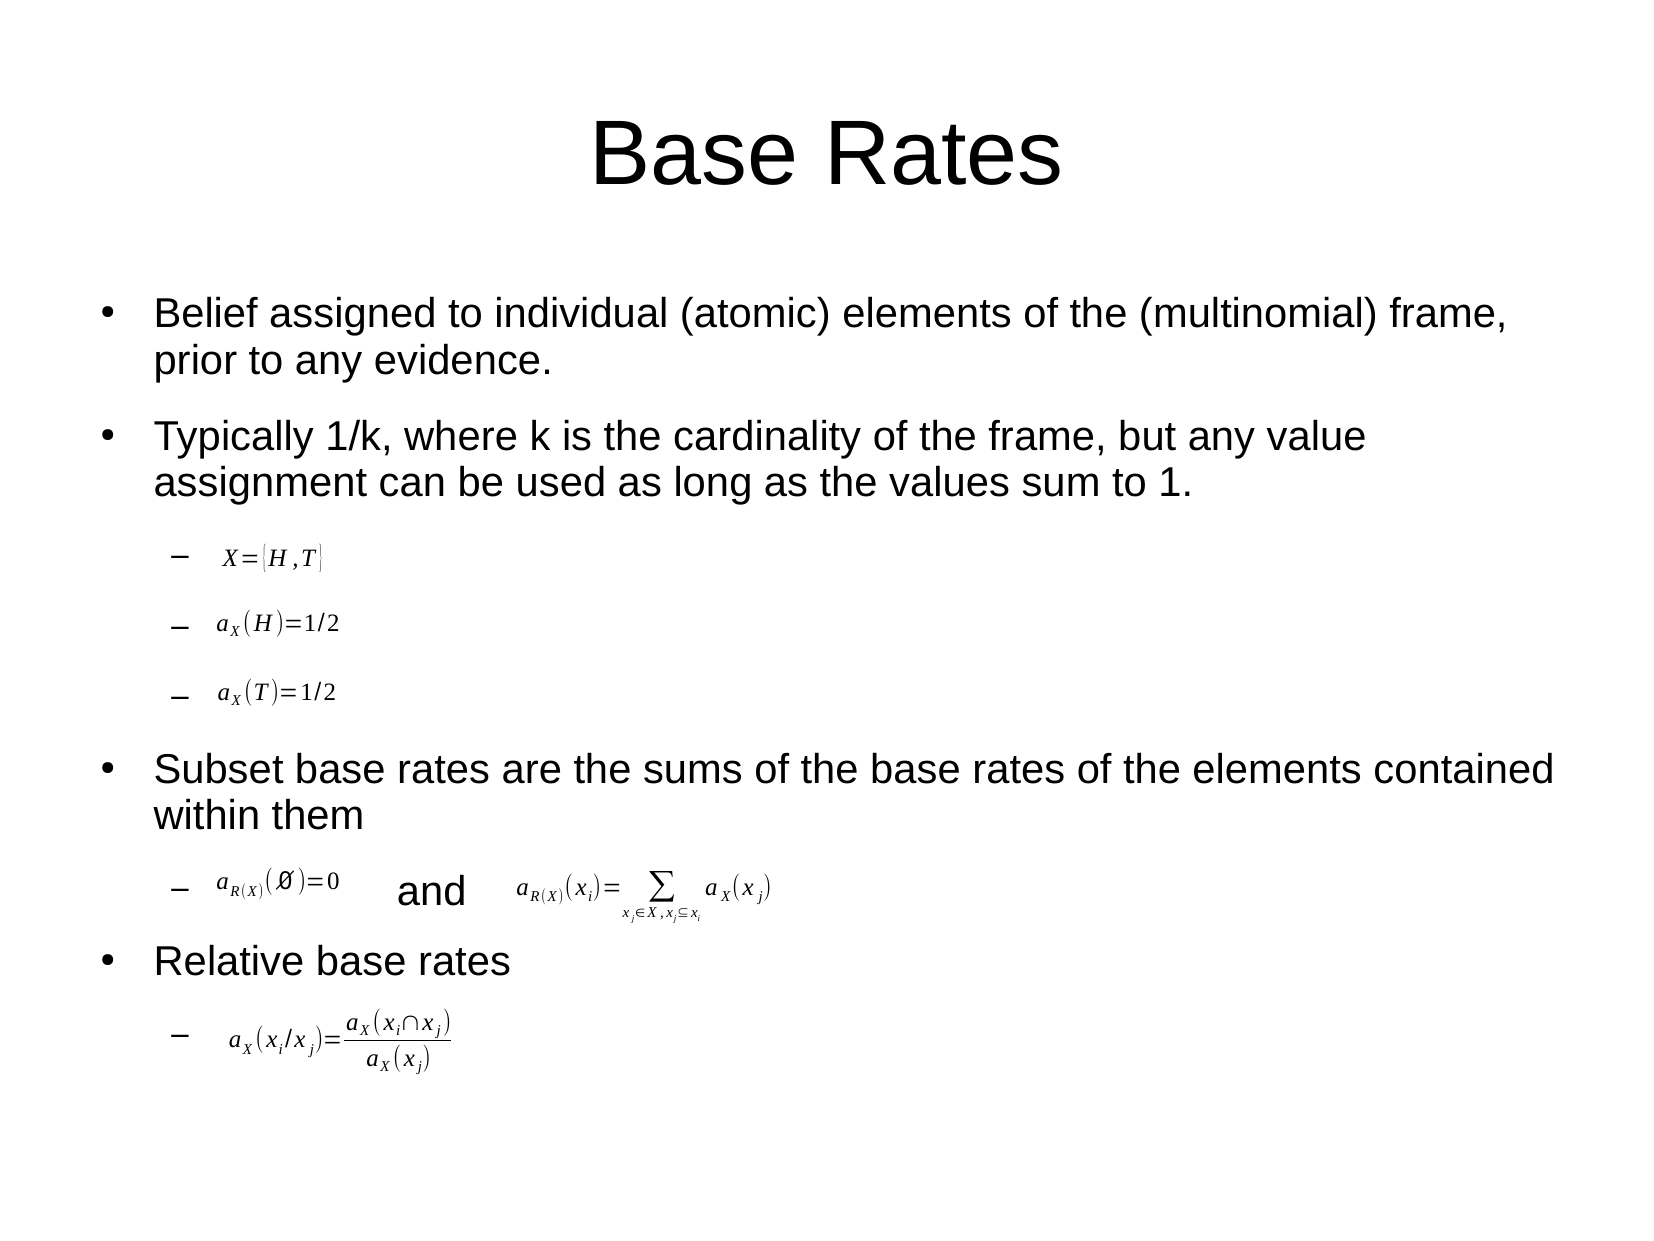

# Base Rates
Belief assigned to individual (atomic) elements of the (multinomial) frame, prior to any evidence.
Typically 1/k, where k is the cardinality of the frame, but any value assignment can be used as long as the values sum to 1.
Subset base rates are the sums of the base rates of the elements contained within them
 and
Relative base rates